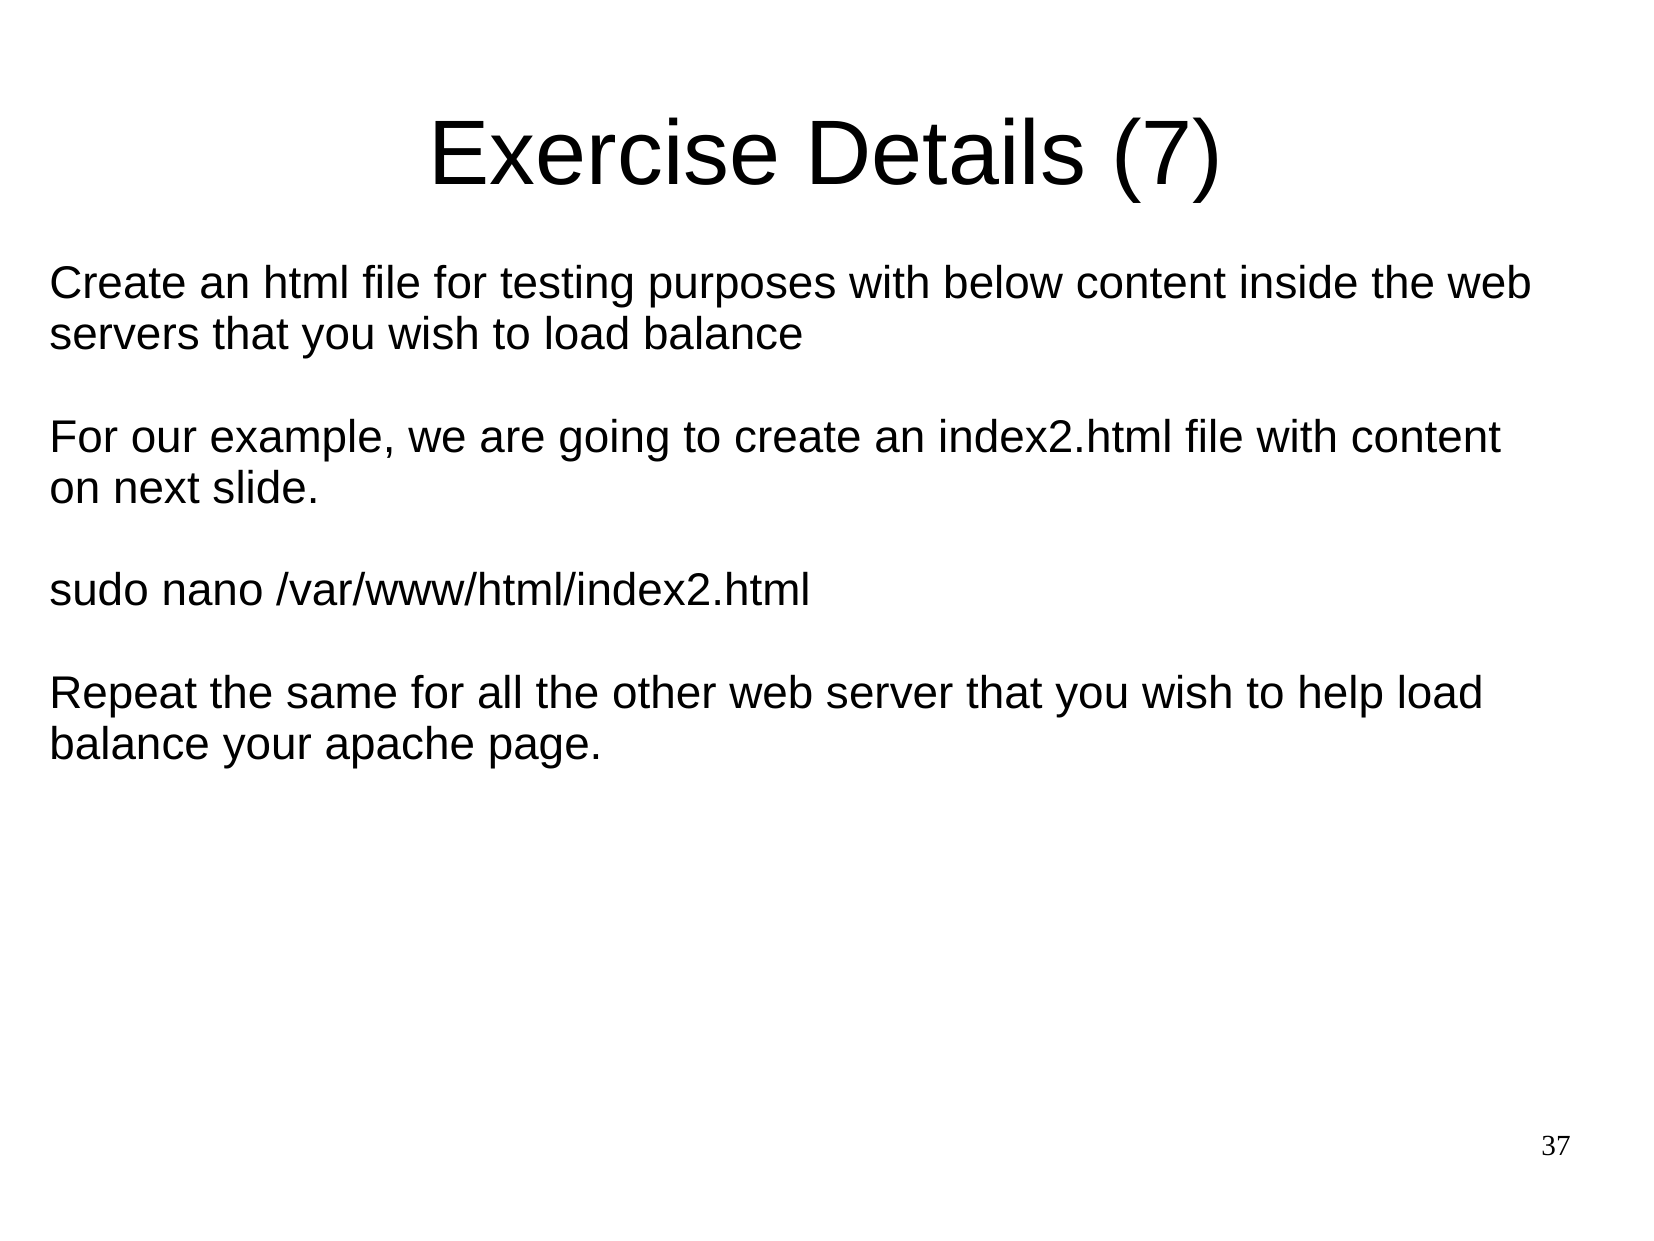

# Exercise Details (7)
Create an html file for testing purposes with below content inside the web servers that you wish to load balance
For our example, we are going to create an index2.html file with content on next slide.
sudo nano /var/www/html/index2.html
Repeat the same for all the other web server that you wish to help load balance your apache page.
37